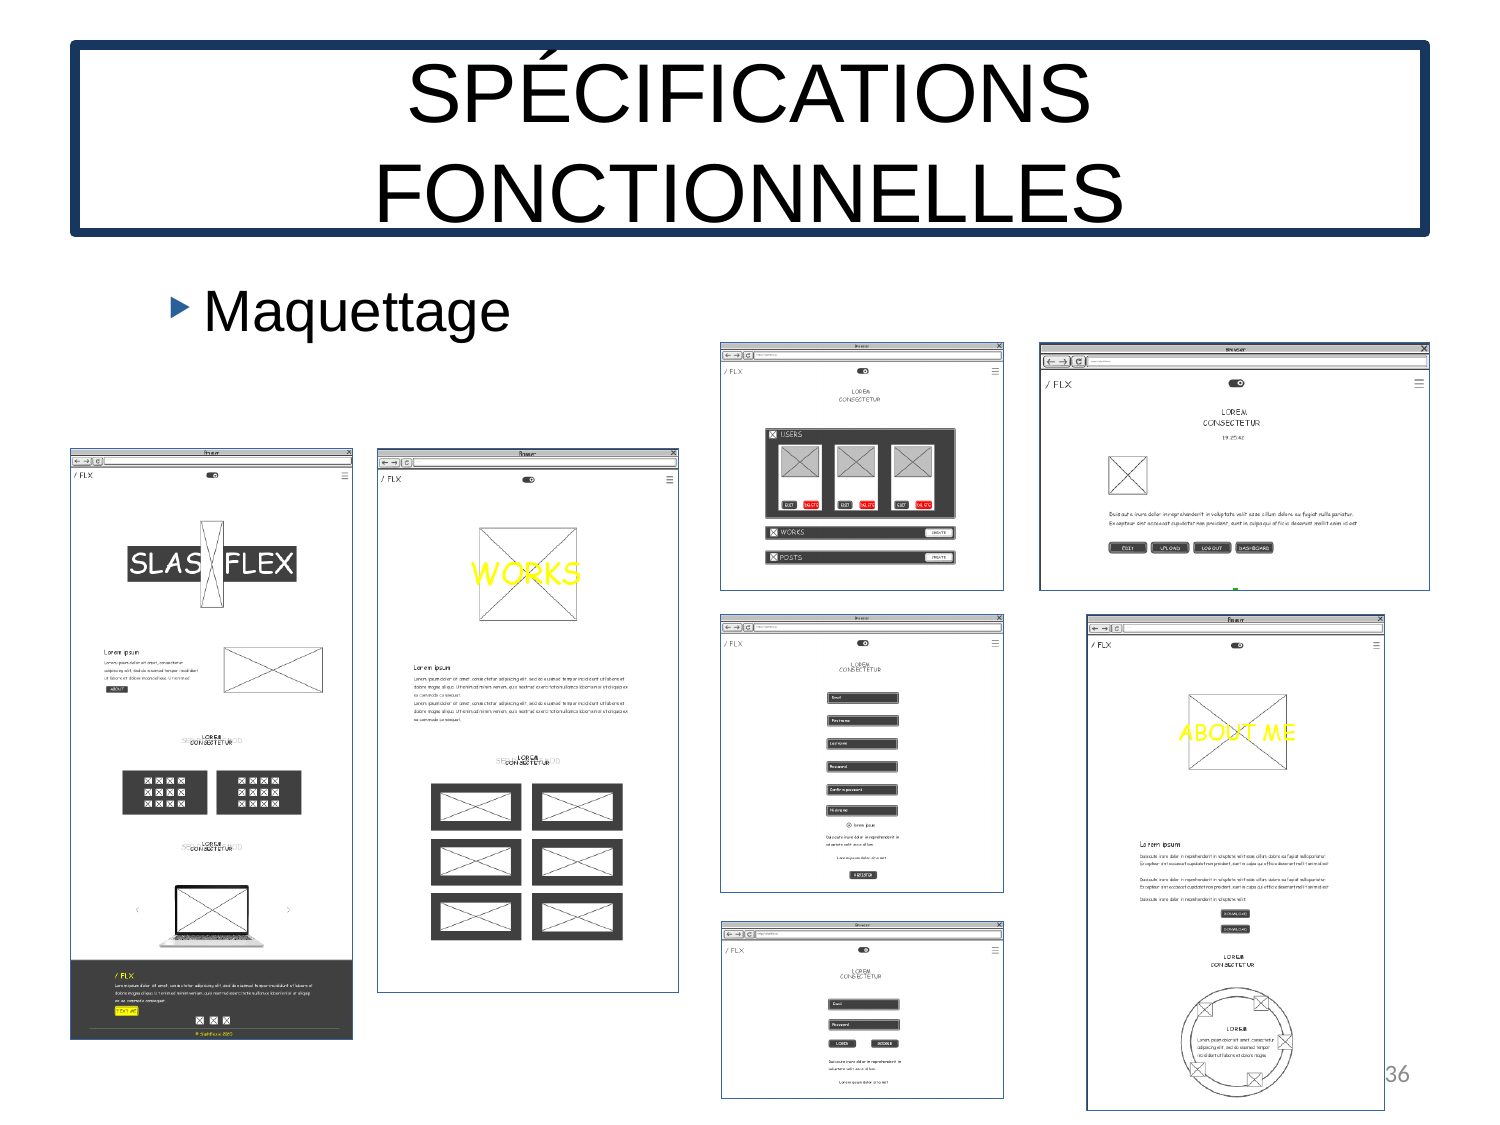

# SPÉCIFICATIONS FONCTIONNELLES
Maquettage
Soutenance Concepteur Développeur d'Application - David Saoud - 26/11/2020
36